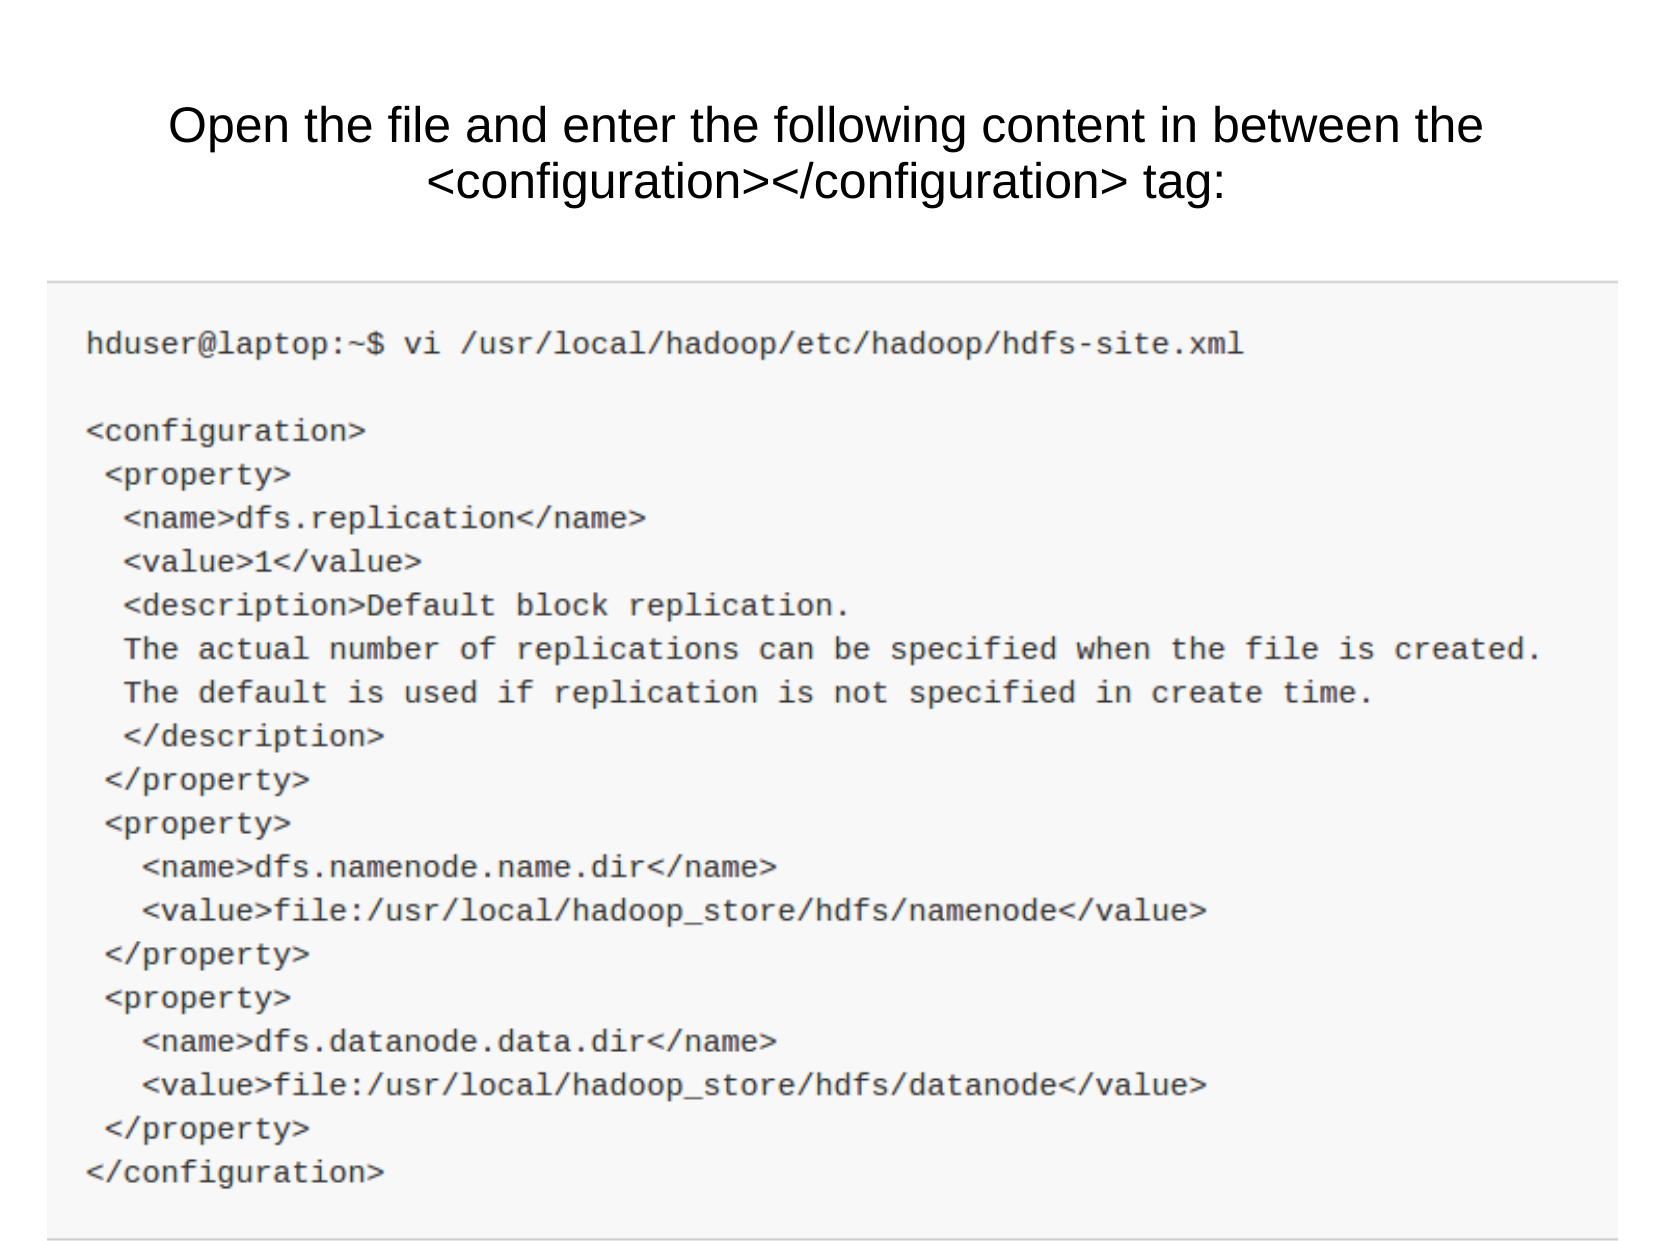

# Open the file and enter the following content in between the <configuration></configuration> tag: